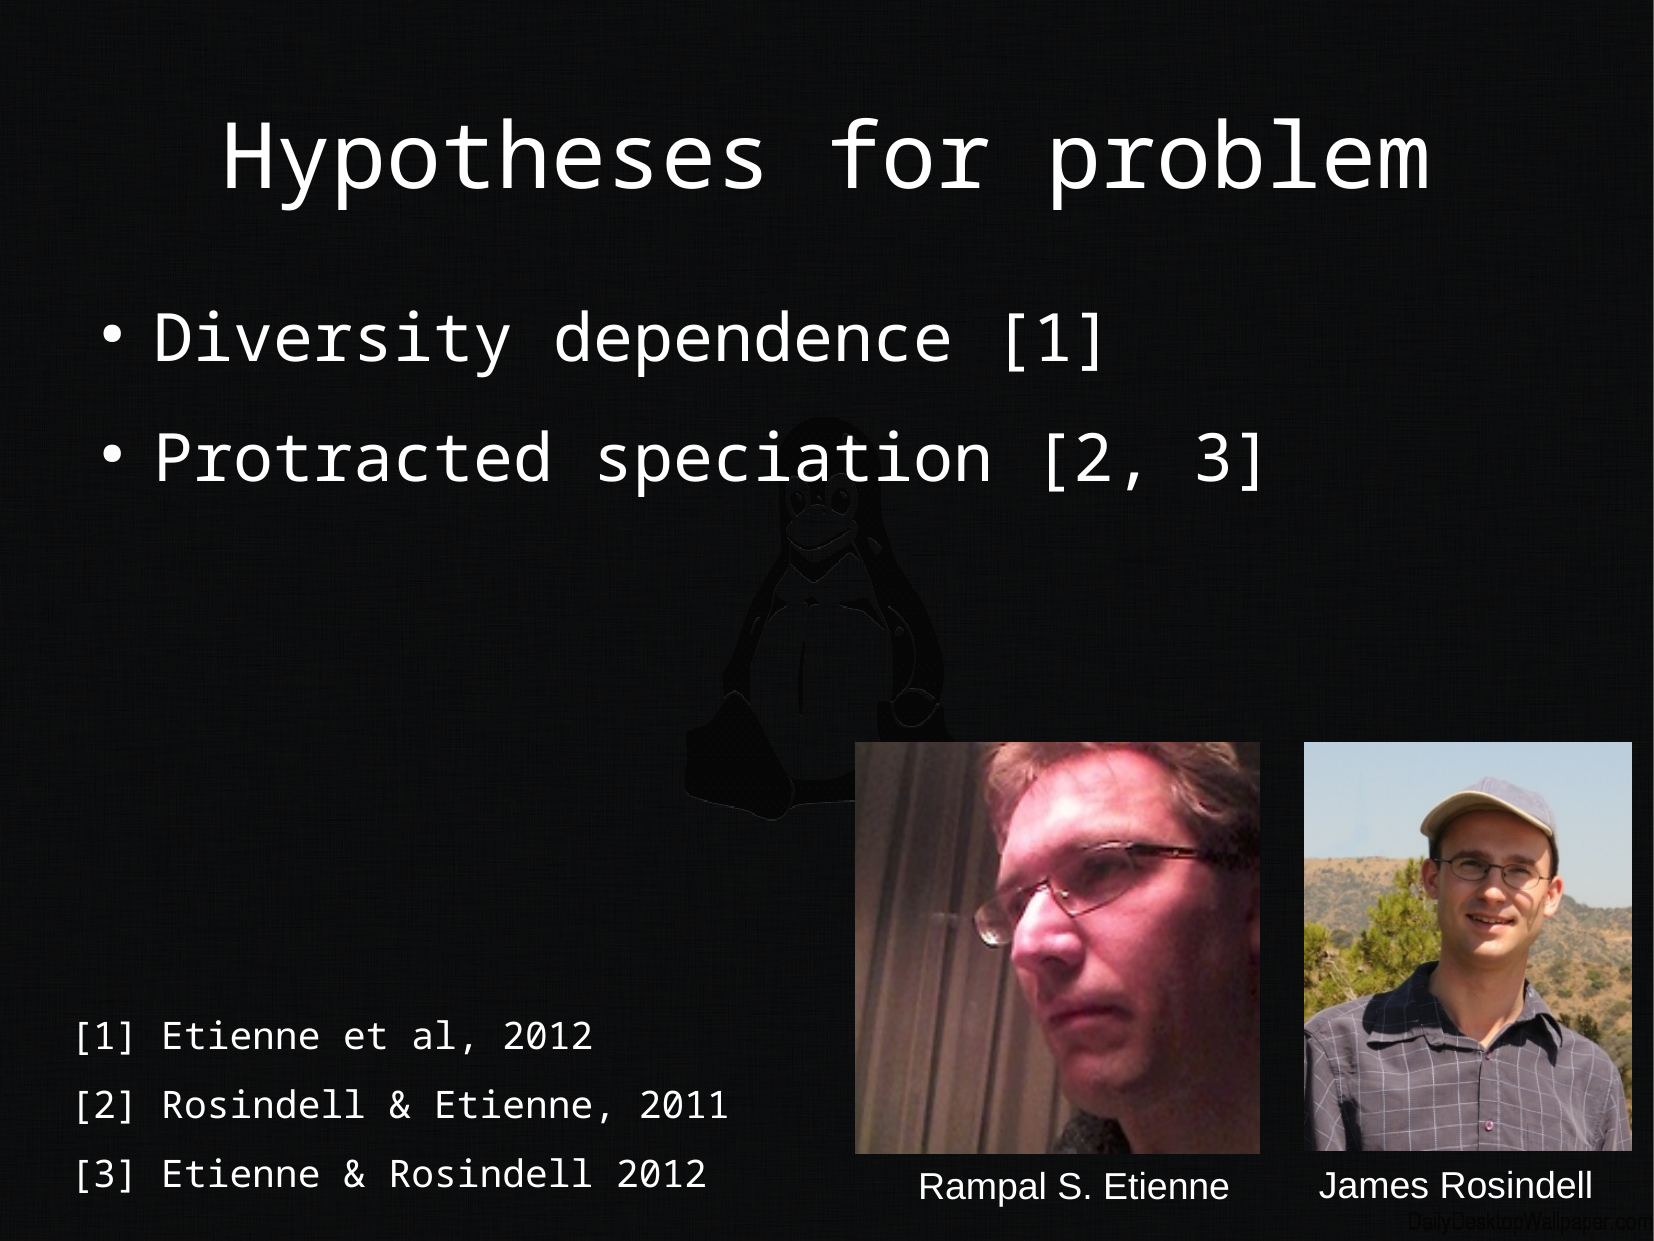

# Hypotheses for problem
Diversity dependence [1]
Protracted speciation [2, 3]
[1] Etienne et al, 2012
[2] Rosindell & Etienne, 2011
[3] Etienne & Rosindell 2012
James Rosindell
Rampal S. Etienne